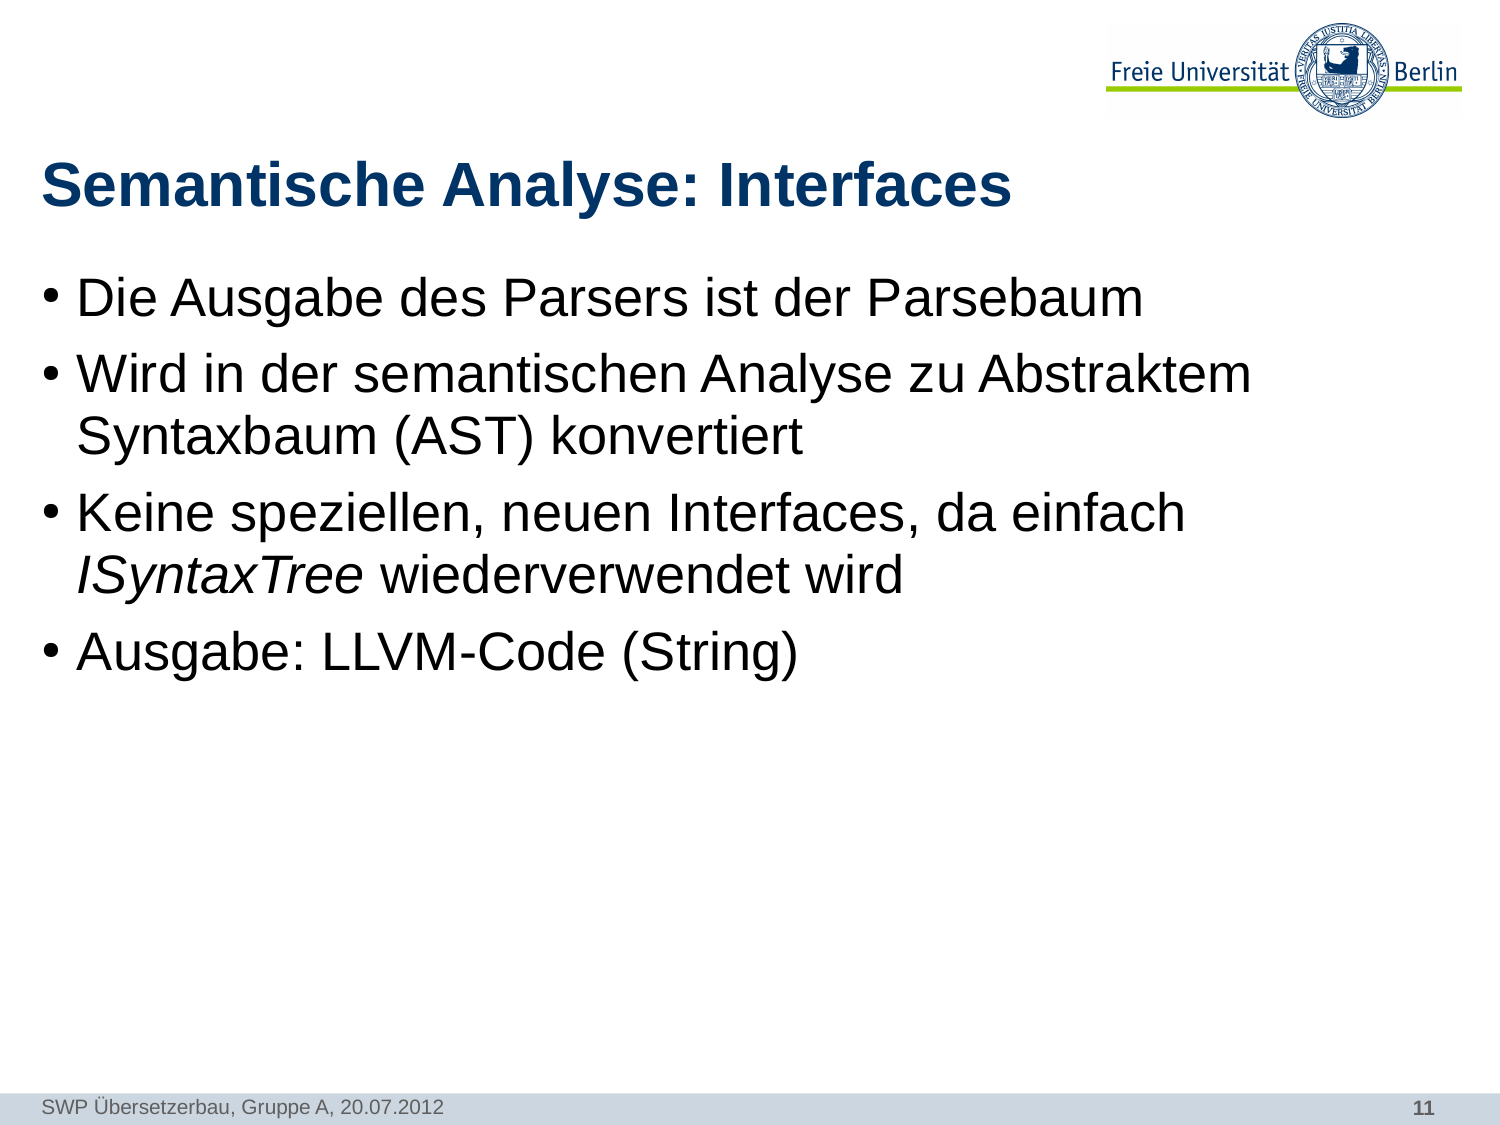

# Semantische Analyse: Interfaces
Die Ausgabe des Parsers ist der Parsebaum
Wird in der semantischen Analyse zu Abstraktem Syntaxbaum (AST) konvertiert
Keine speziellen, neuen Interfaces, da einfach ISyntaxTree wiederverwendet wird
Ausgabe: LLVM-Code (String)